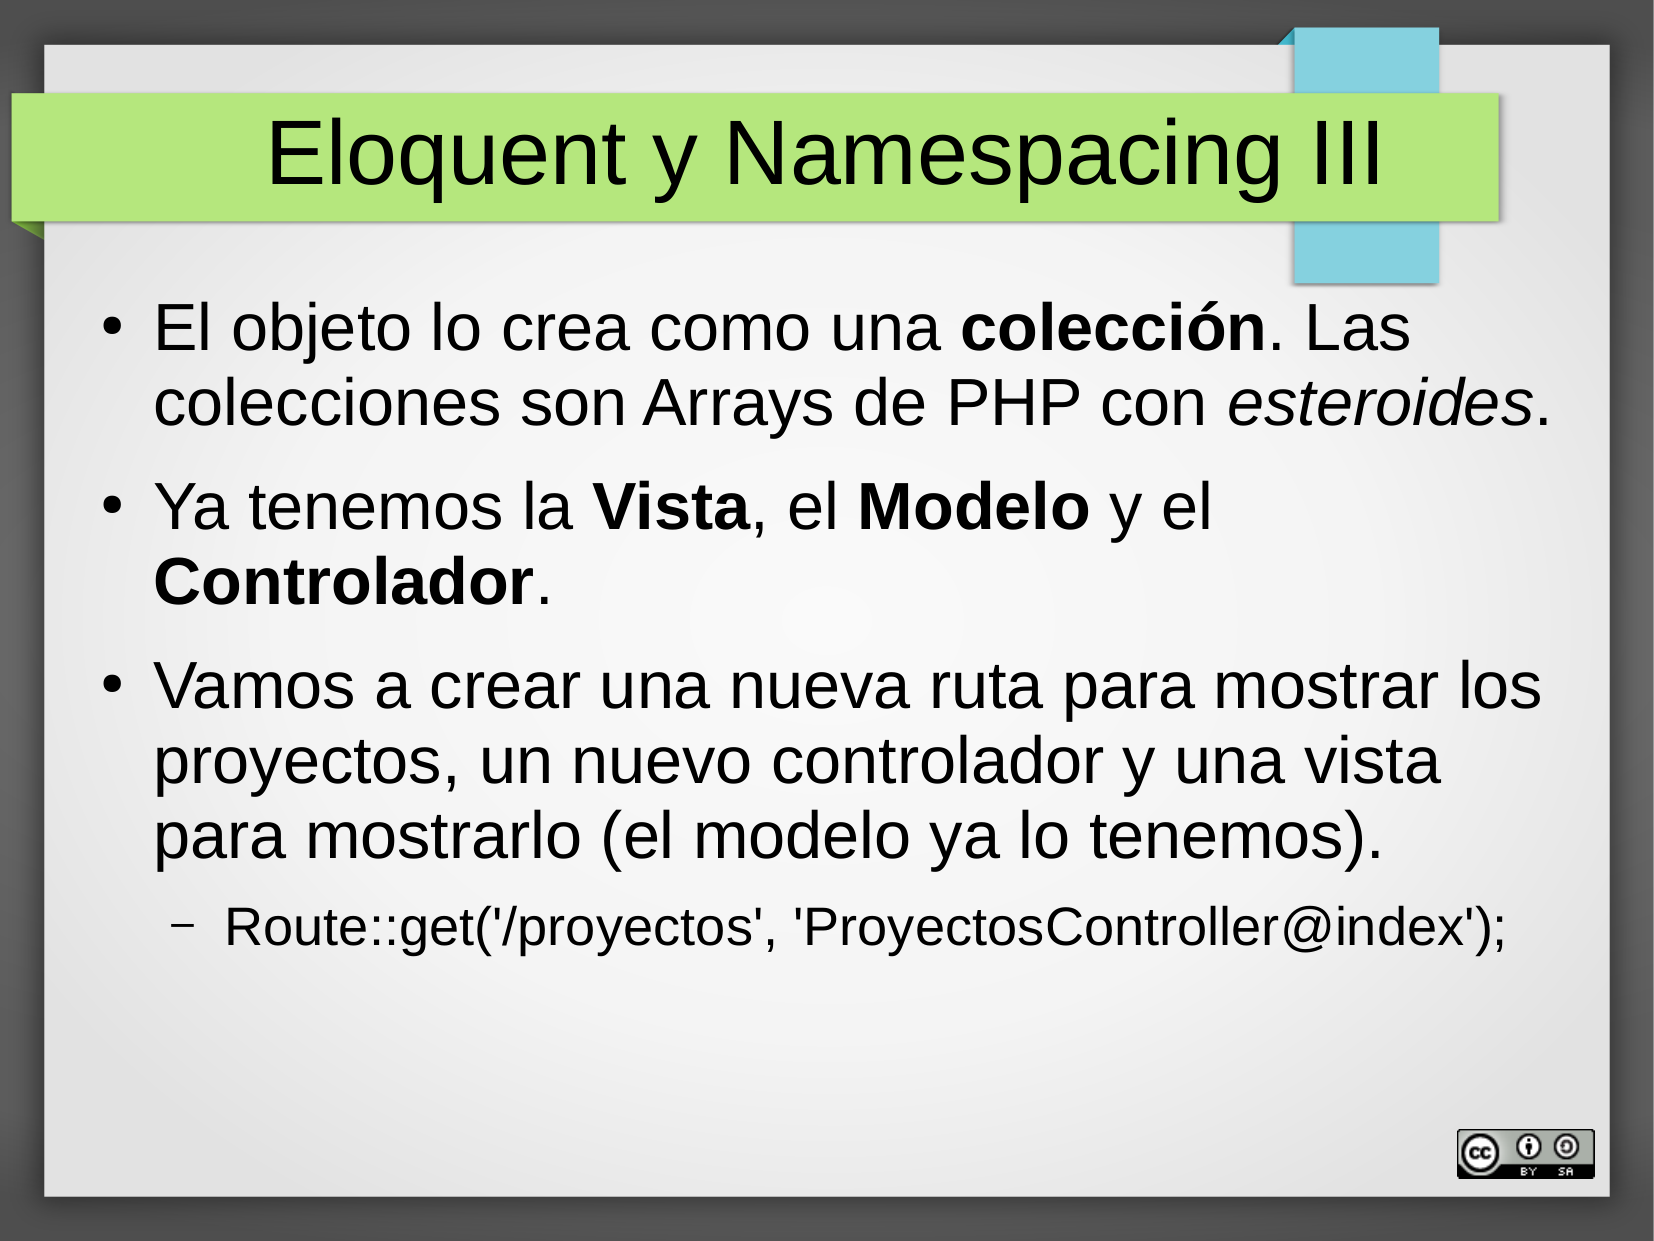

# Eloquent y Namespacing III
El objeto lo crea como una colección. Las colecciones son Arrays de PHP con esteroides.
Ya tenemos la Vista, el Modelo y el Controlador.
Vamos a crear una nueva ruta para mostrar los proyectos, un nuevo controlador y una vista para mostrarlo (el modelo ya lo tenemos).
Route::get('/proyectos', 'ProyectosController@index');